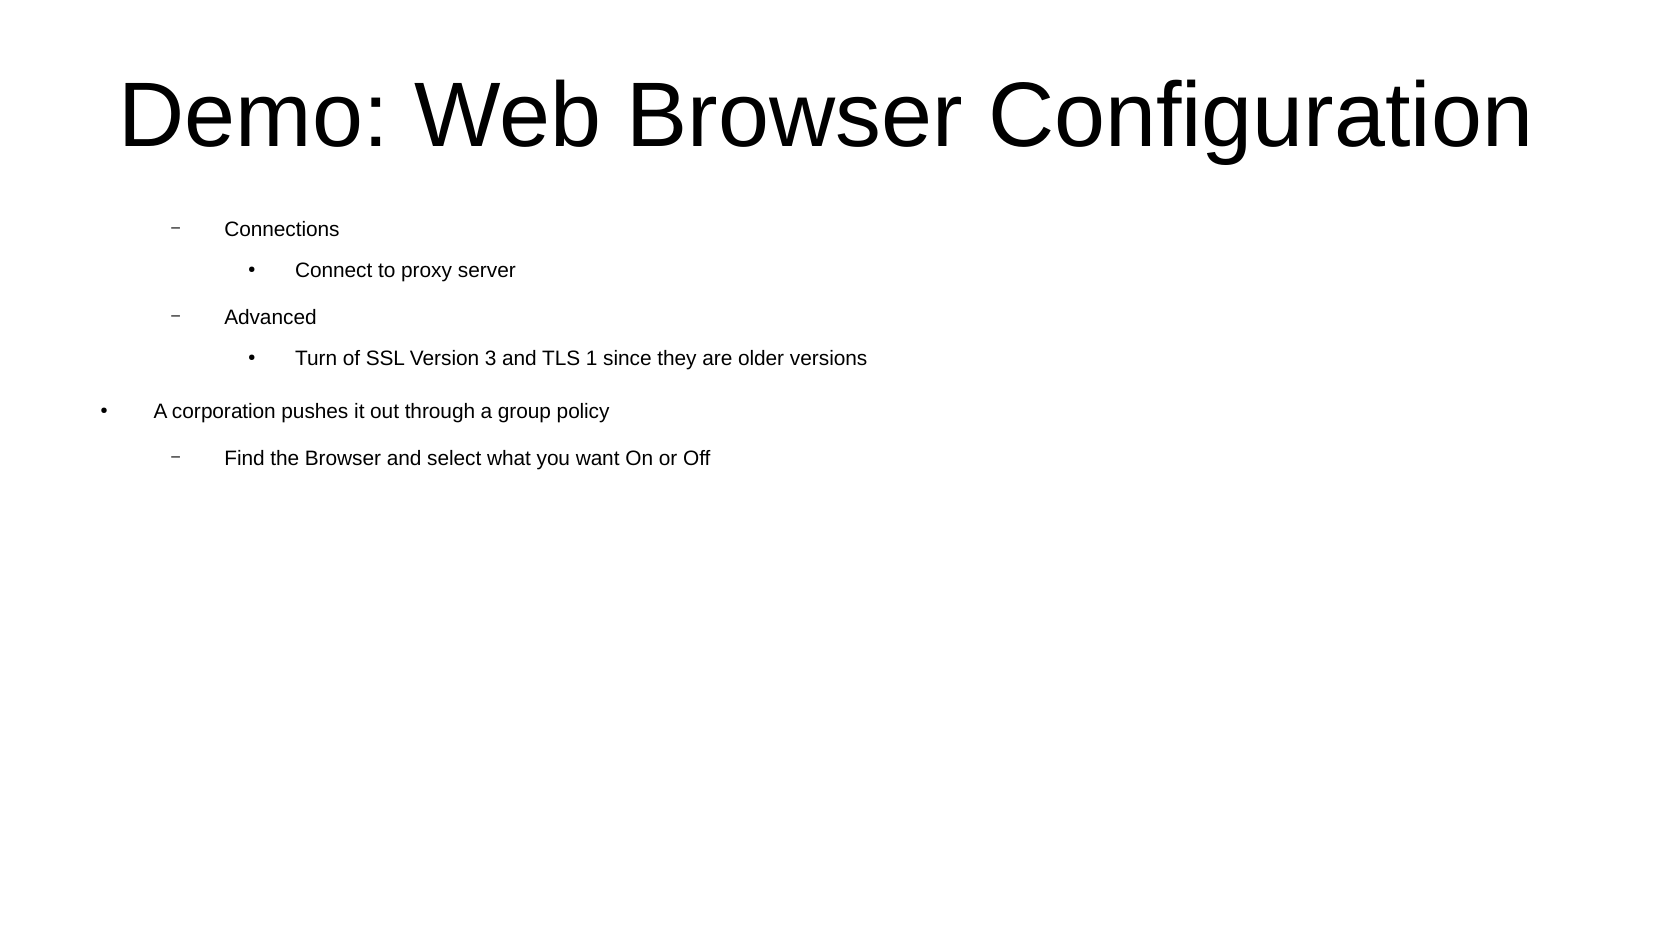

# Demo: Web Browser Configuration
Connections
Connect to proxy server
Advanced
Turn of SSL Version 3 and TLS 1 since they are older versions
A corporation pushes it out through a group policy
Find the Browser and select what you want On or Off